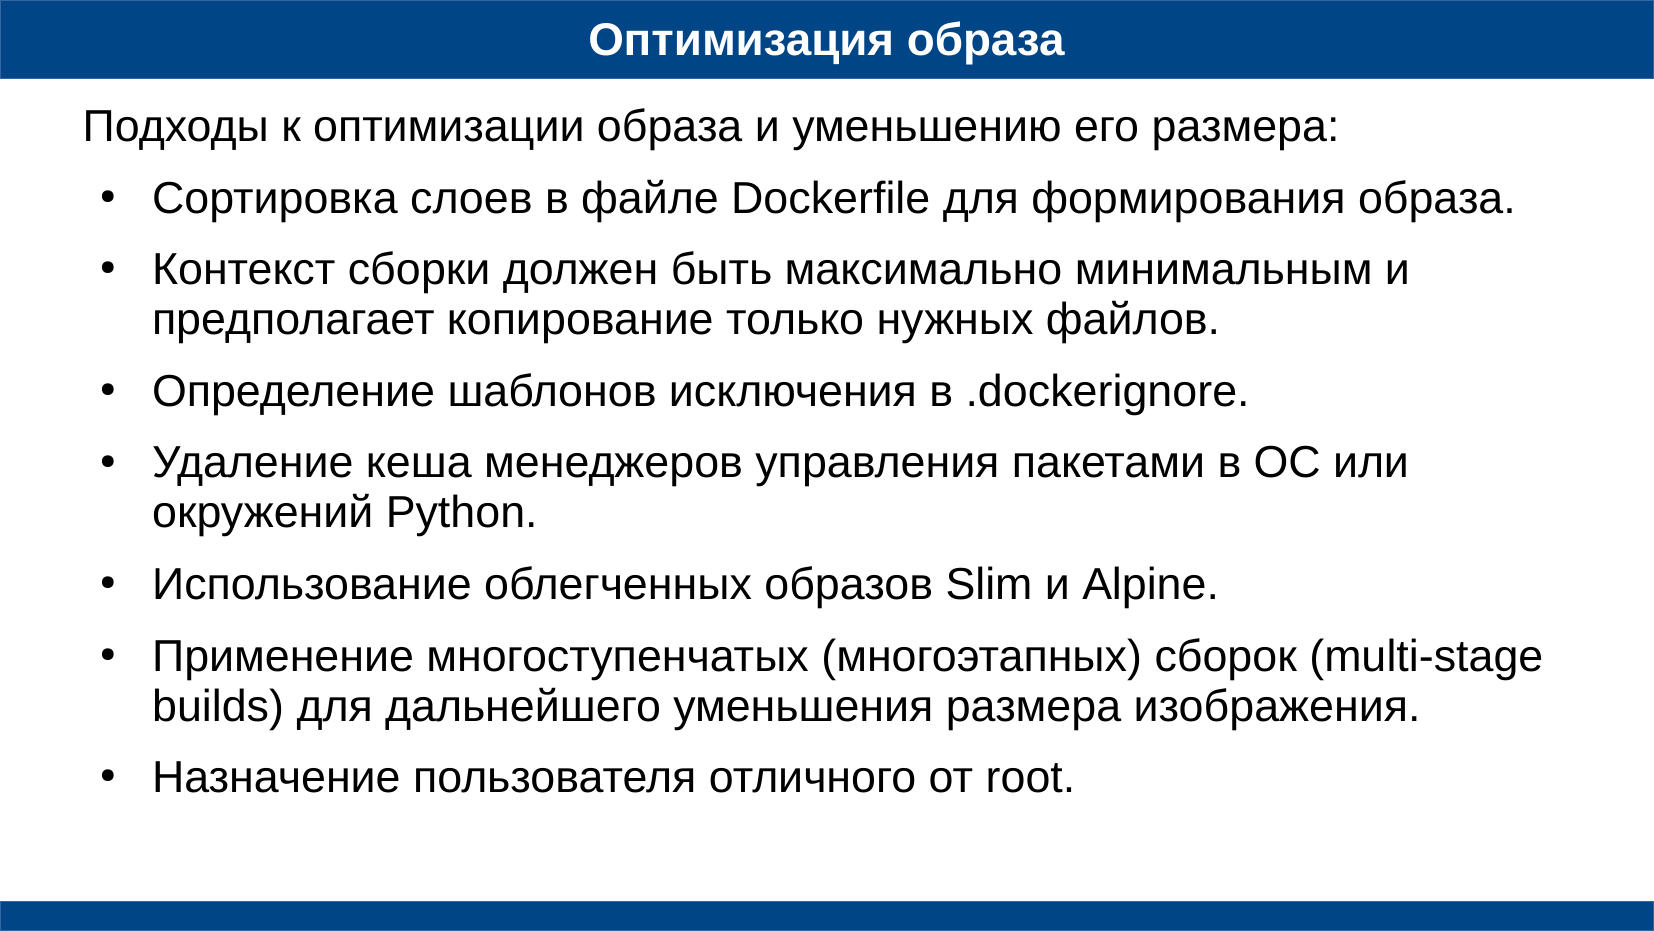

# Оптимизация образа
Подходы к оптимизации образа и уменьшению его размера:
Сортировка слоев в файле Dockerfile для формирования образа.
Контекст сборки должен быть максимально минимальным и предполагает копирование только нужных файлов.
Определение шаблонов исключения в .dockerignore.
Удаление кеша менеджеров управления пакетами в ОС или окружений Python.
Использование облегченных образов Slim и Alpine.
Применение многоступенчатых (многоэтапных) сборок (multi-stage builds) для дальнейшего уменьшения размера изображения.
Назначение пользователя отличного от root.